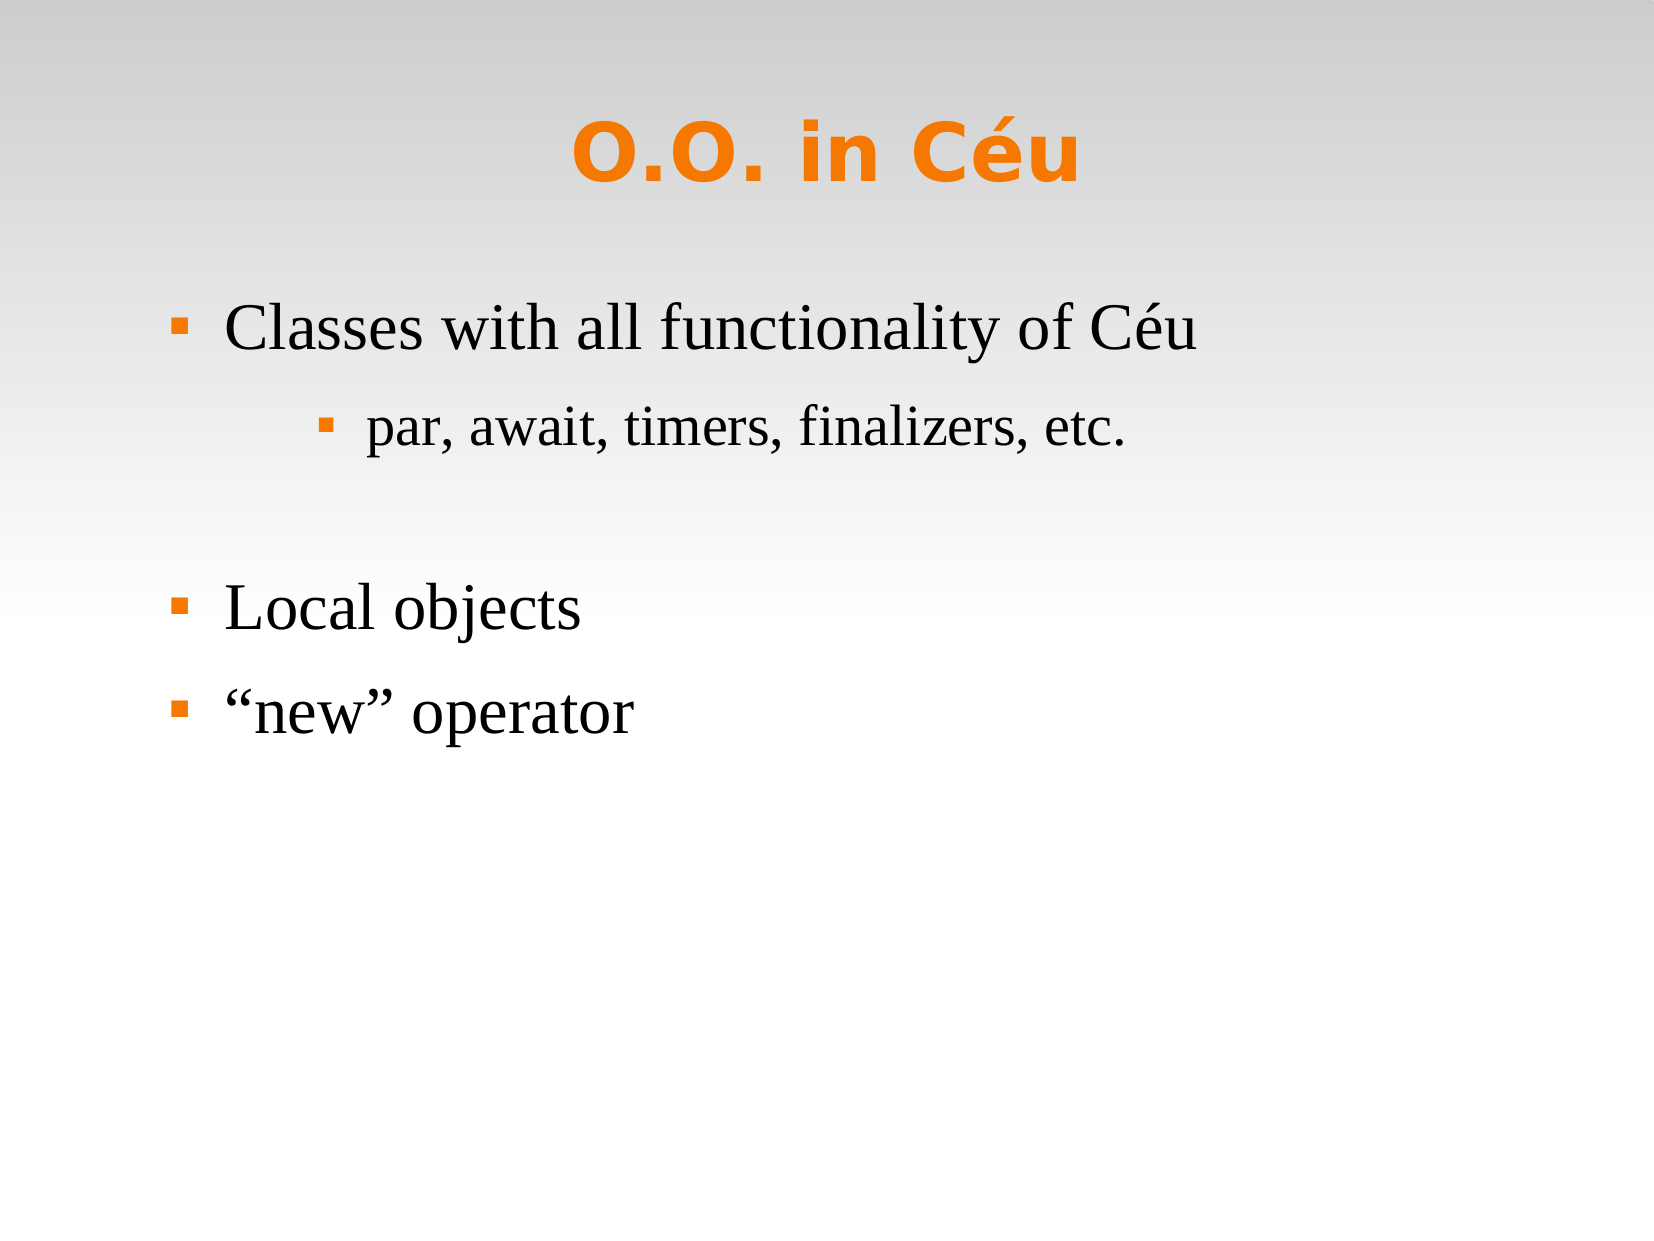

# O.O. in Céu
Classes with all functionality of Céu
par, await, timers, finalizers, etc.
Local objects
“new” operator